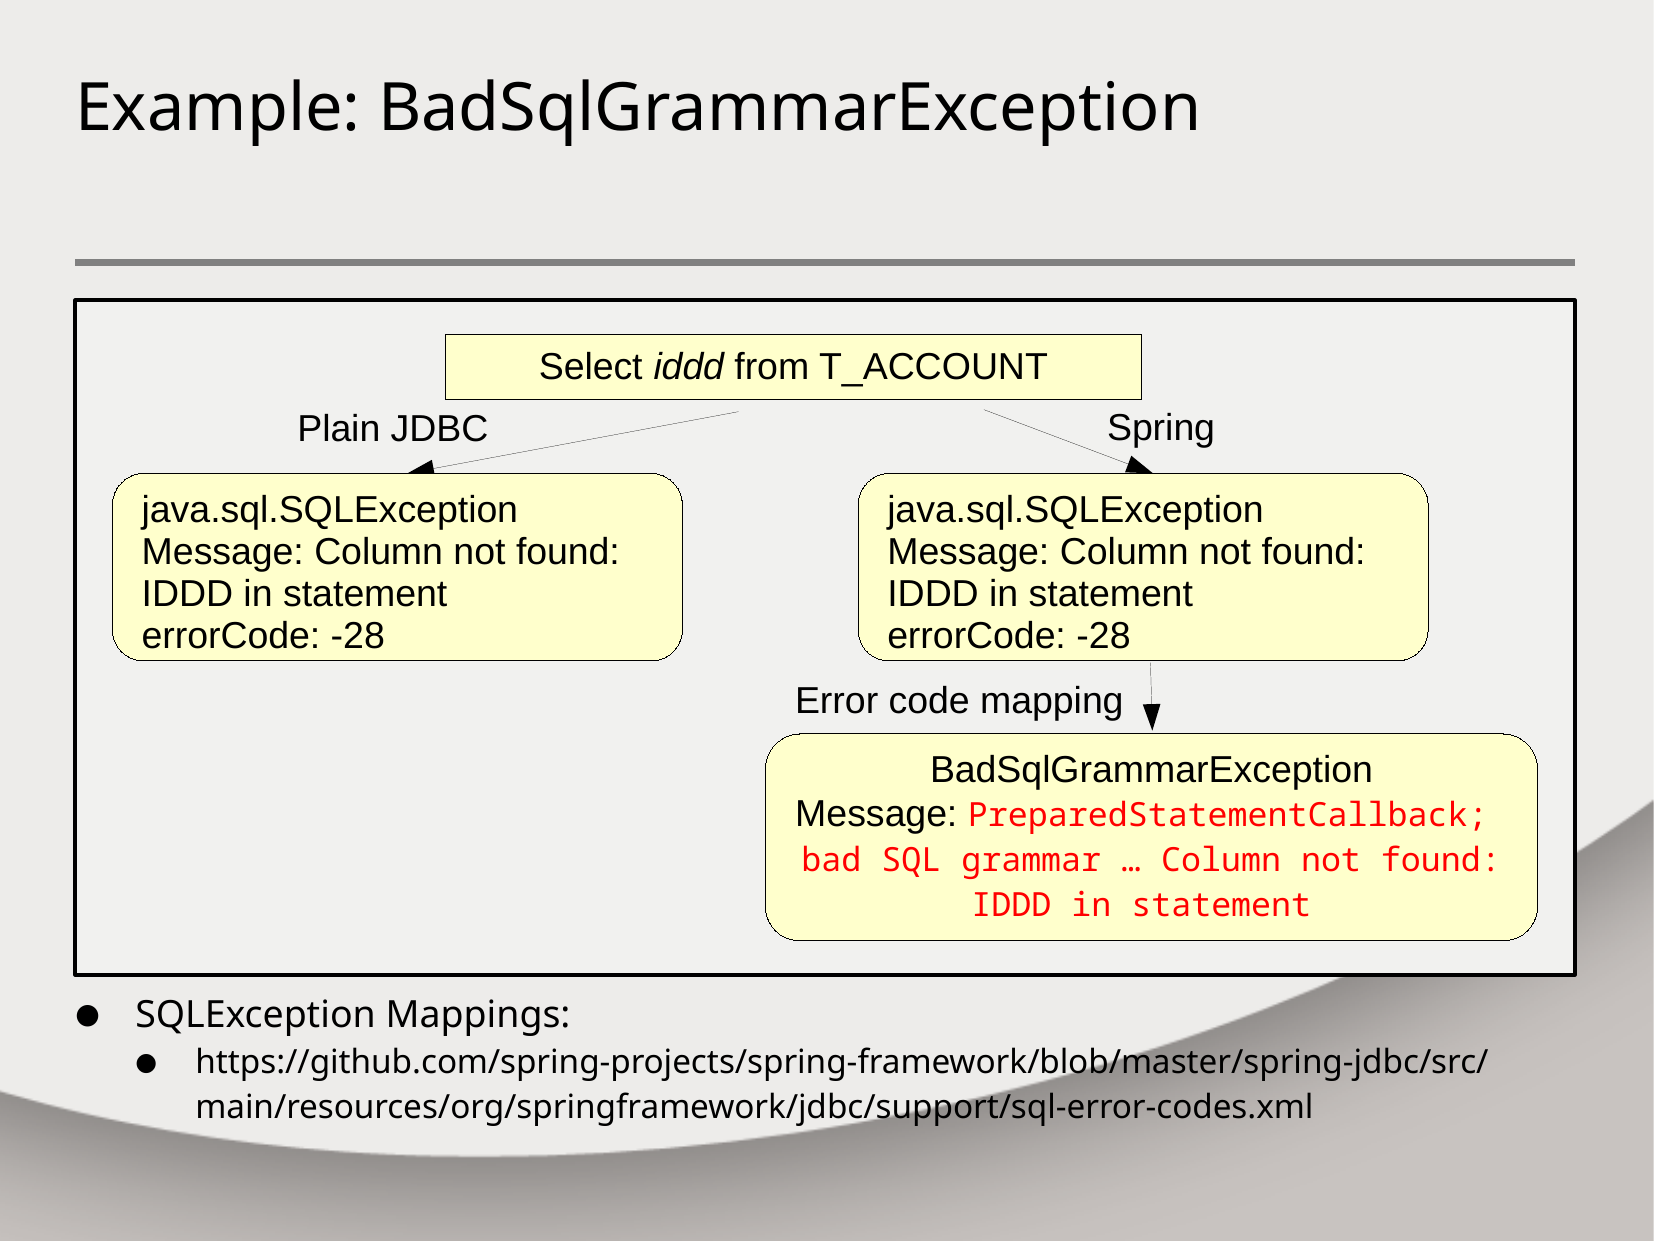

# Example: BadSqlGrammarException
SQLException Mappings:
https://github.com/spring-projects/spring-framework/blob/master/spring-jdbc/src/main/resources/org/springframework/jdbc/support/sql-error-codes.xml
Select iddd from T_ACCOUNT
Spring
Plain JDBC
java.sql.SQLException
Message: Column not found:
IDDD in statement
errorCode: -28
java.sql.SQLException
Message: Column not found:
IDDD in statement
errorCode: -28
Error code mapping
BadSqlGrammarException
Message: PreparedStatementCallback;
bad SQL grammar … Column not found:
IDDD in statement